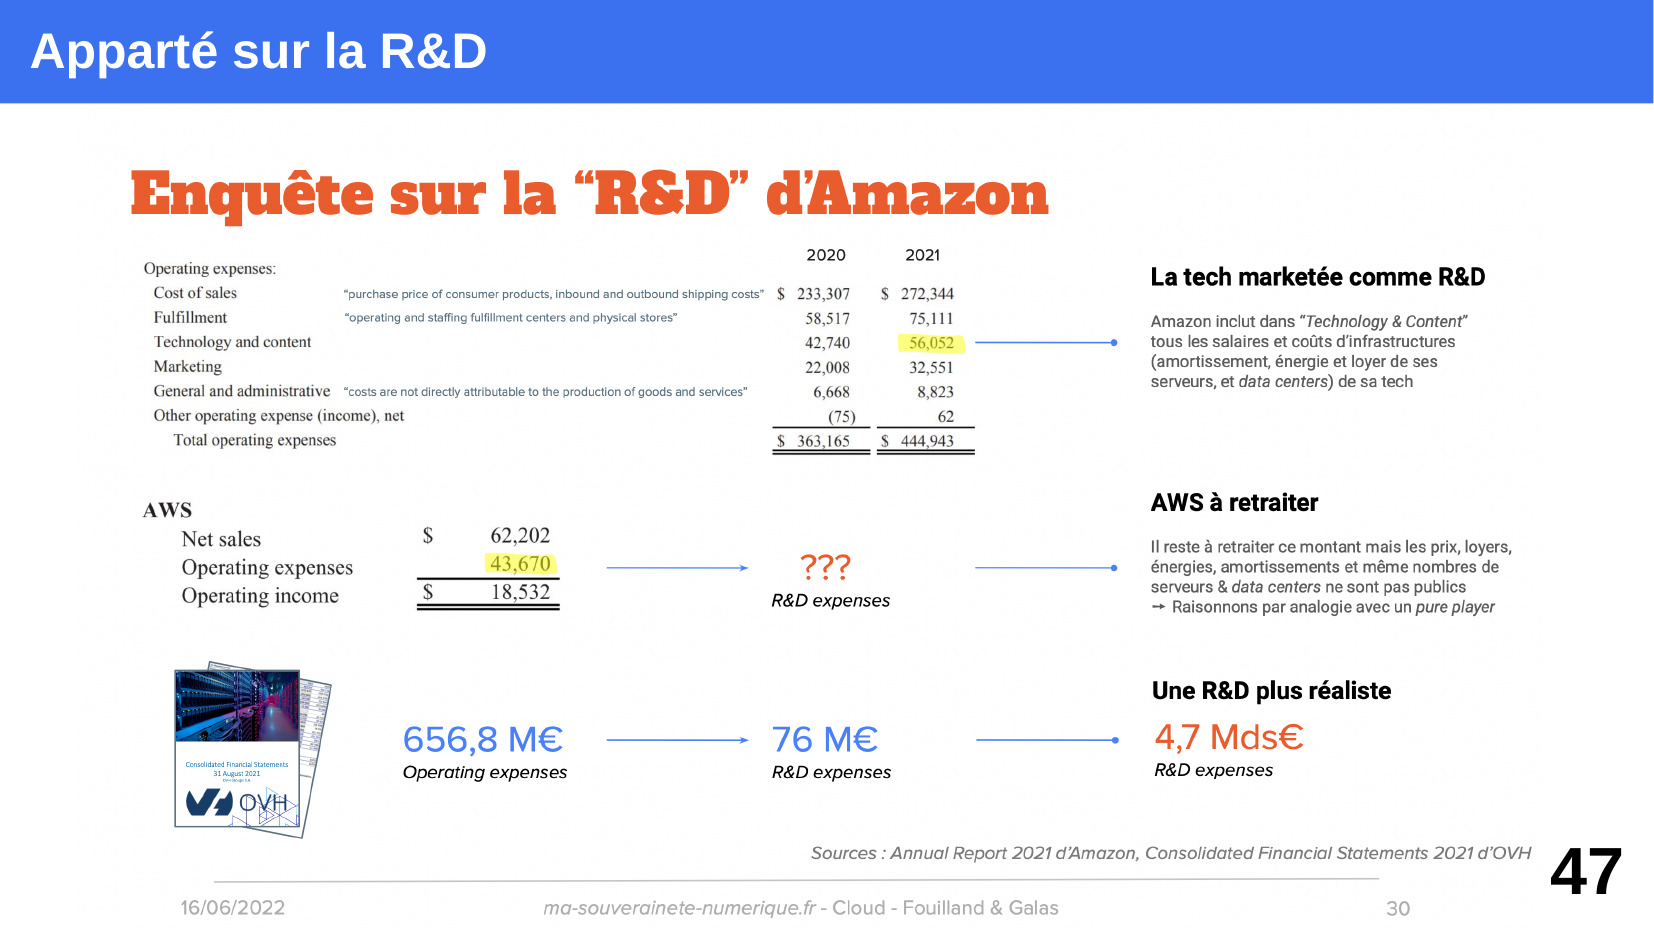

# Apparté sur la R&D
Free / Libre and Open Source Software
47
© 2019 Dirk Riehle - Some Rights Reserved